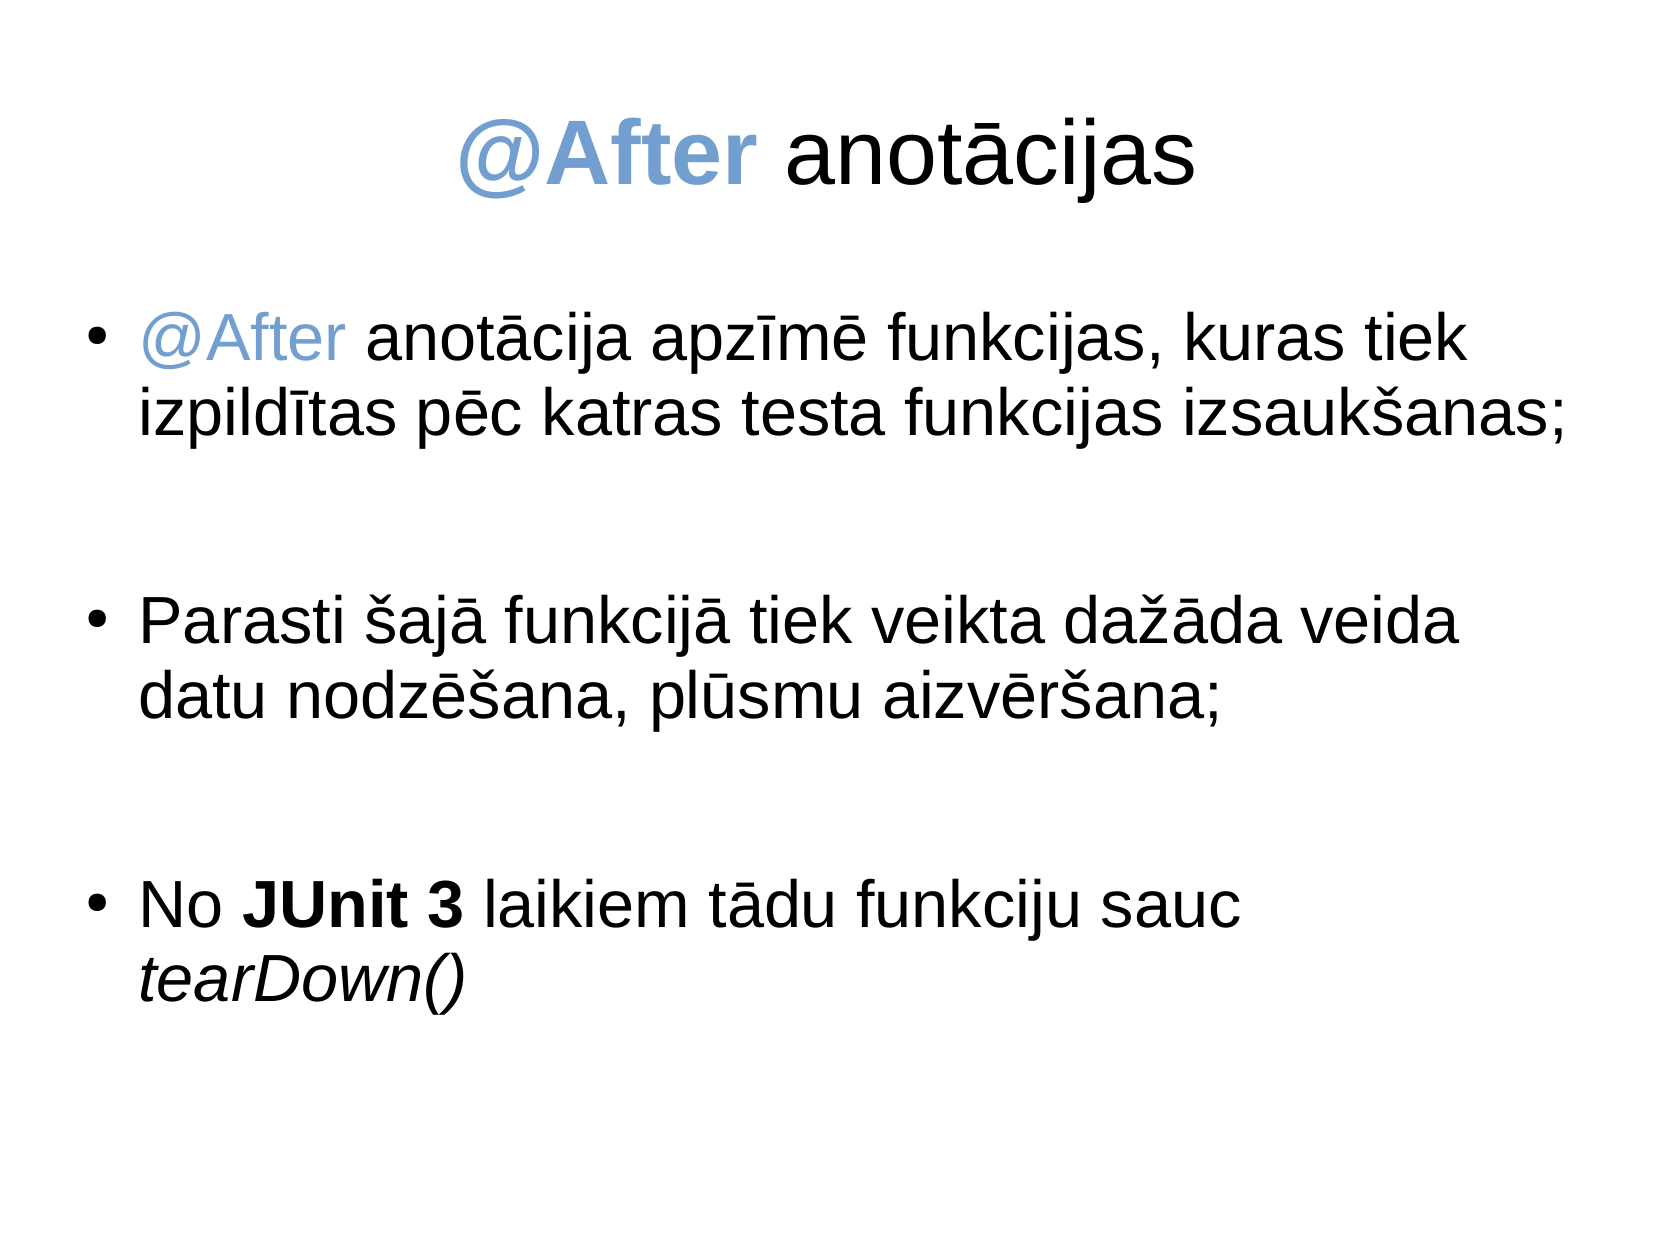

# @After anotācijas
@After anotācija apzīmē funkcijas, kuras tiek izpildītas pēc katras testa funkcijas izsaukšanas;
Parasti šajā funkcijā tiek veikta dažāda veida datu nodzēšana, plūsmu aizvēršana;
No JUnit 3 laikiem tādu funkciju sauc tearDown()